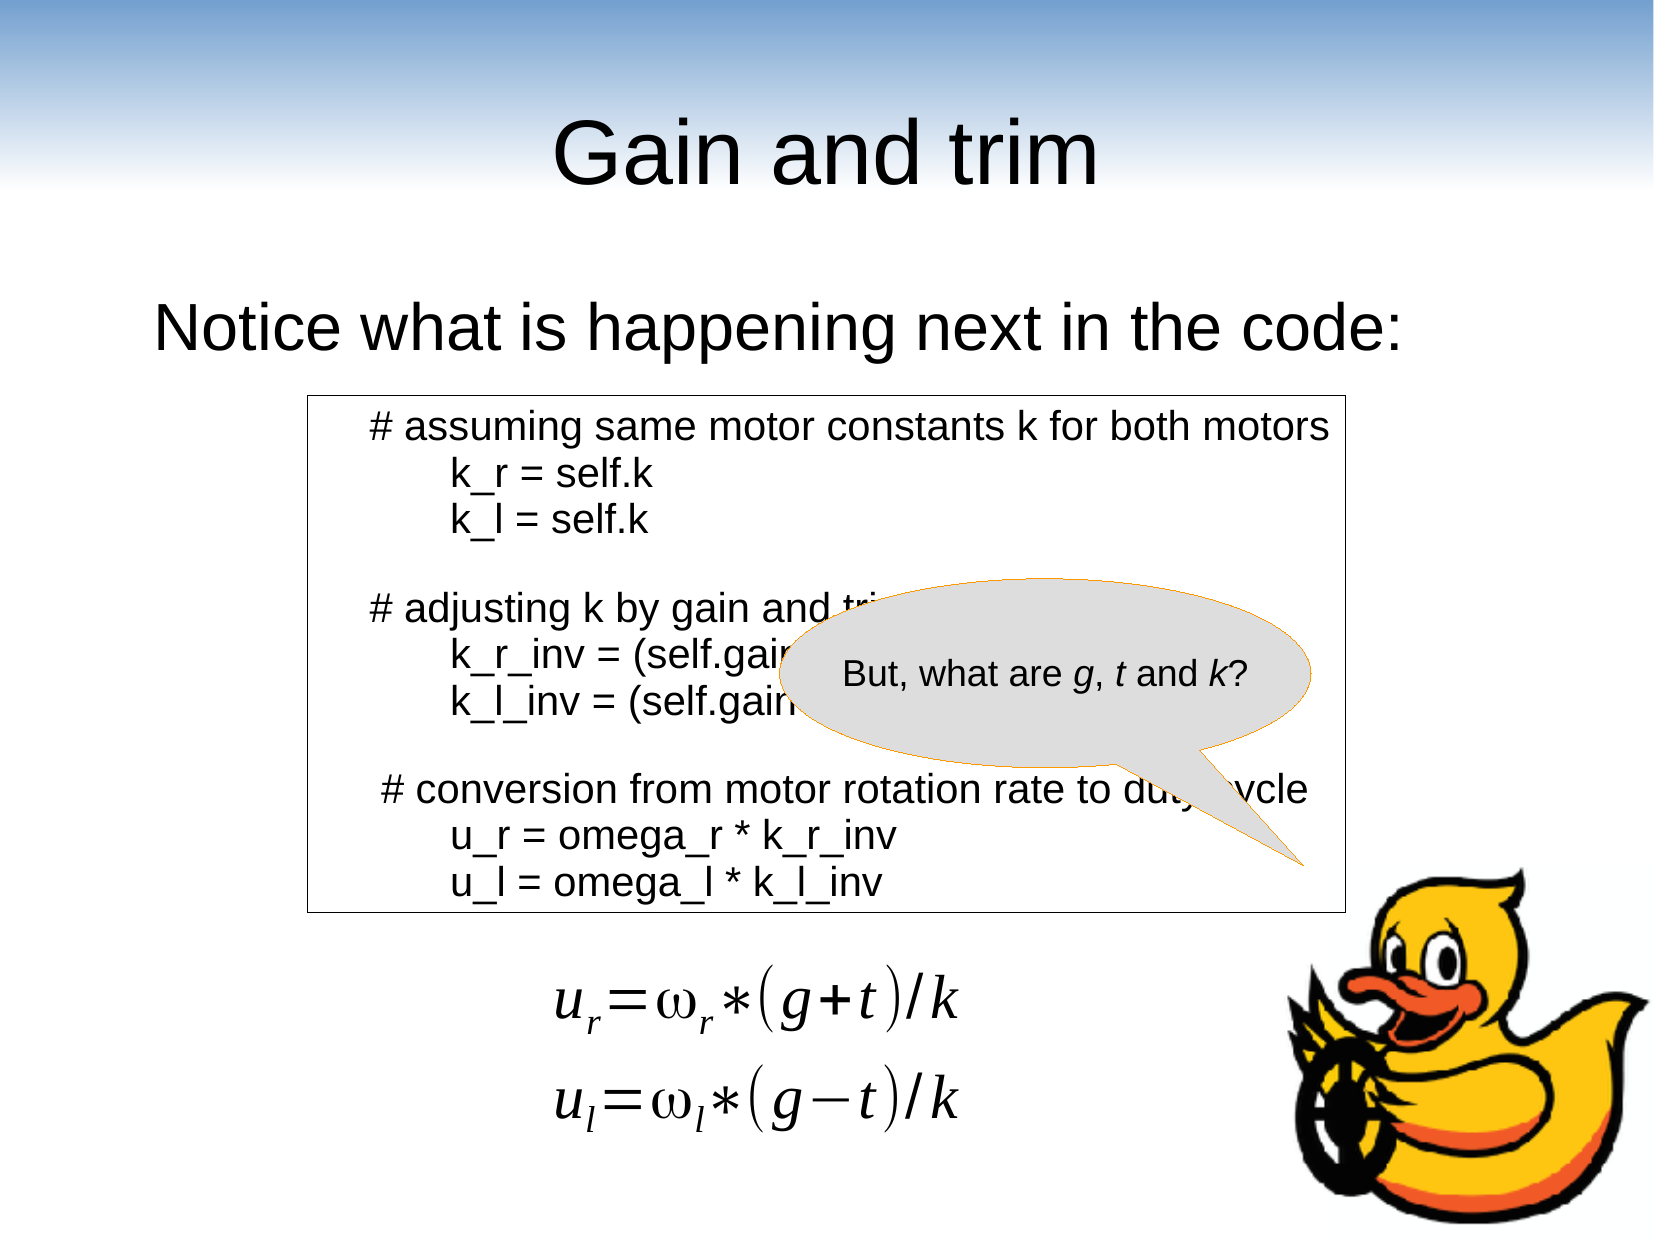

# Gain and trim
Notice what is happening next in the code:
 # assuming same motor constants k for both motors
 k_r = self.k
 k_l = self.k
 # adjusting k by gain and trim
 k_r_inv = (self.gain + self.trim) / k_r
 k_l_inv = (self.gain - self.trim) / k_l
 # conversion from motor rotation rate to duty cycle
 u_r = omega_r * k_r_inv
 u_l = omega_l * k_l_inv
But, what are g, t and k?